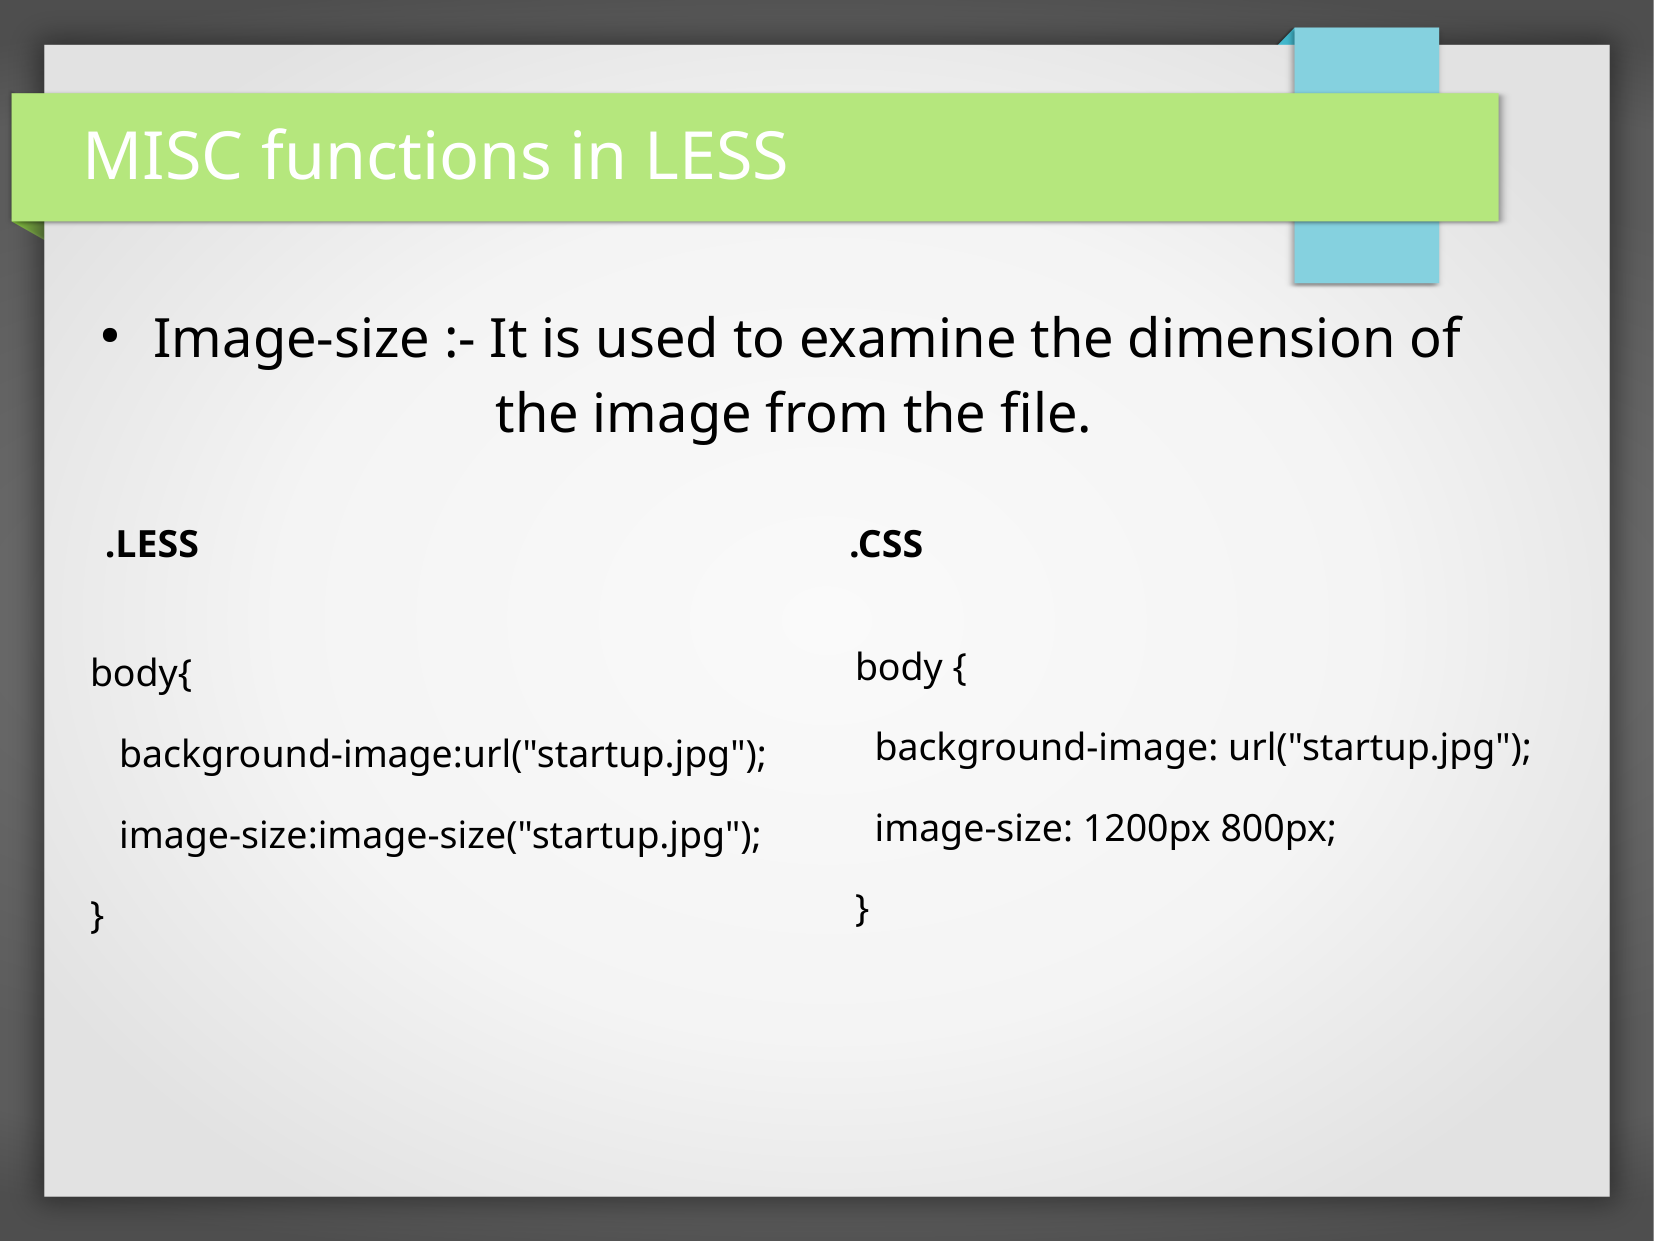

# MISC functions in LESS
Image-size :- It is used to examine the dimension of 					 the image from the file.
.LESS
.CSS
body {
 background-image: url("startup.jpg");
 image-size: 1200px 800px;
}
body{
 background-image:url("startup.jpg");
 image-size:image-size("startup.jpg");
}